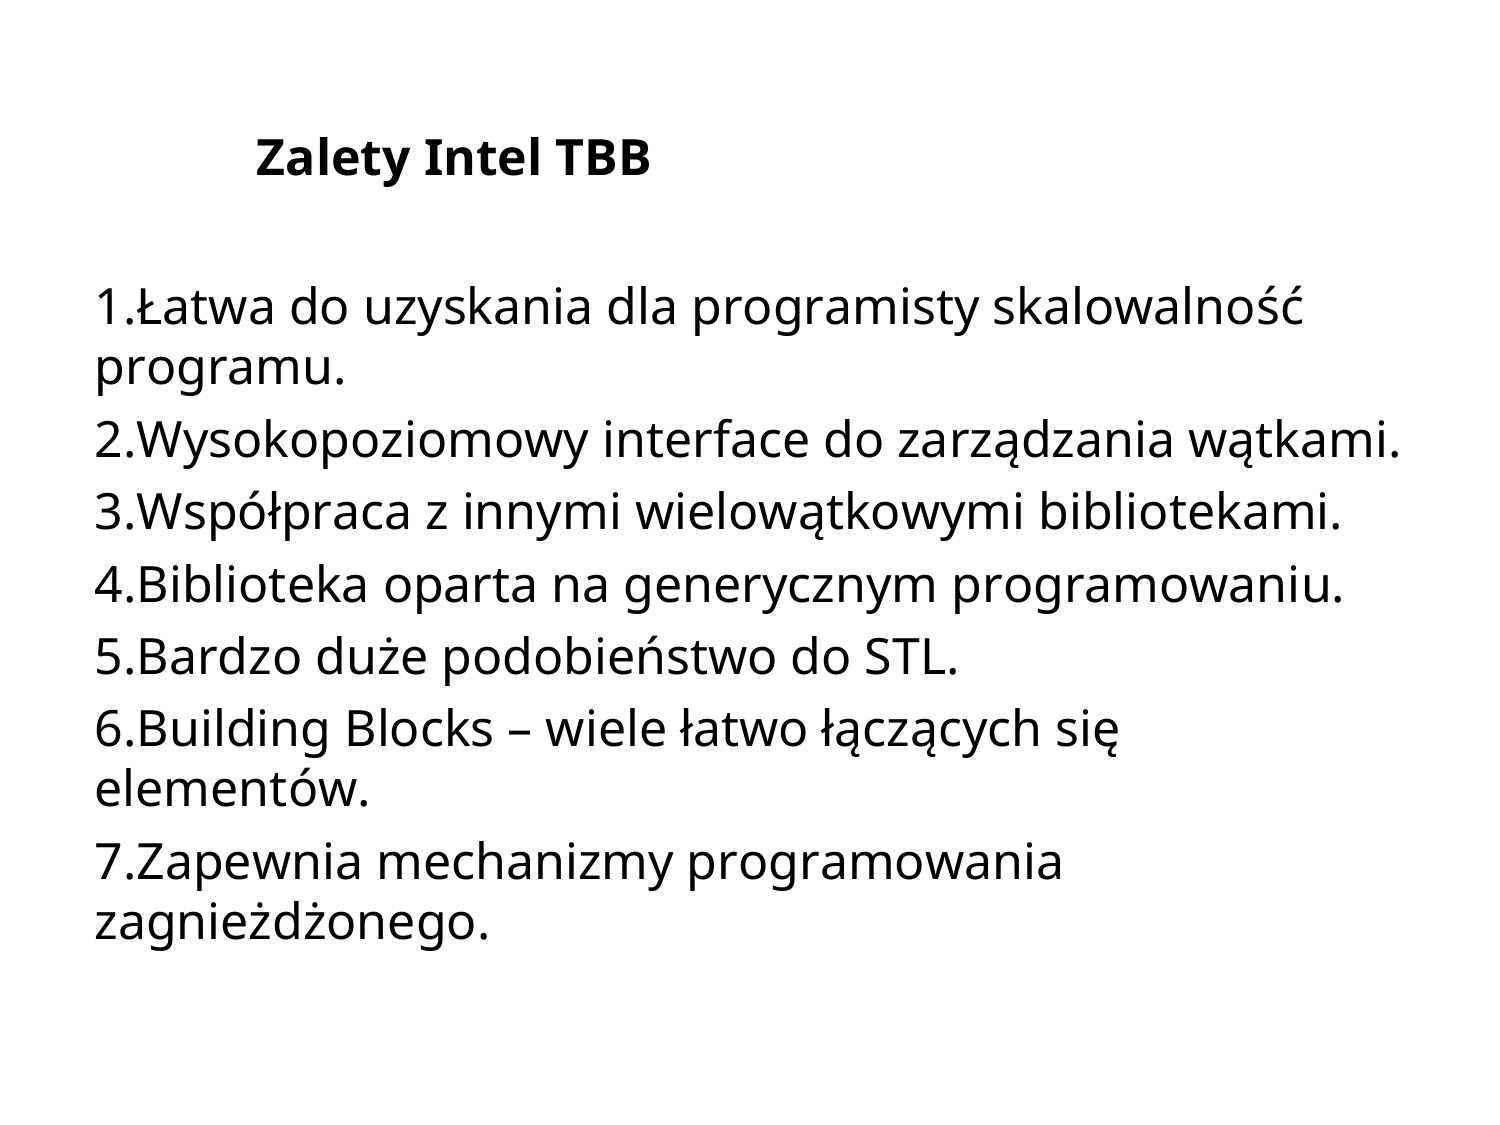

# Zalety Intel TBB
1.Łatwa do uzyskania dla programisty skalowalność programu.
2.Wysokopoziomowy interface do zarządzania wątkami.
3.Współpraca z innymi wielowątkowymi bibliotekami.
4.Biblioteka oparta na generycznym programowaniu.
5.Bardzo duże podobieństwo do STL.
6.Building Blocks – wiele łatwo łączących się elementów.
7.Zapewnia mechanizmy programowania zagnieżdżonego.